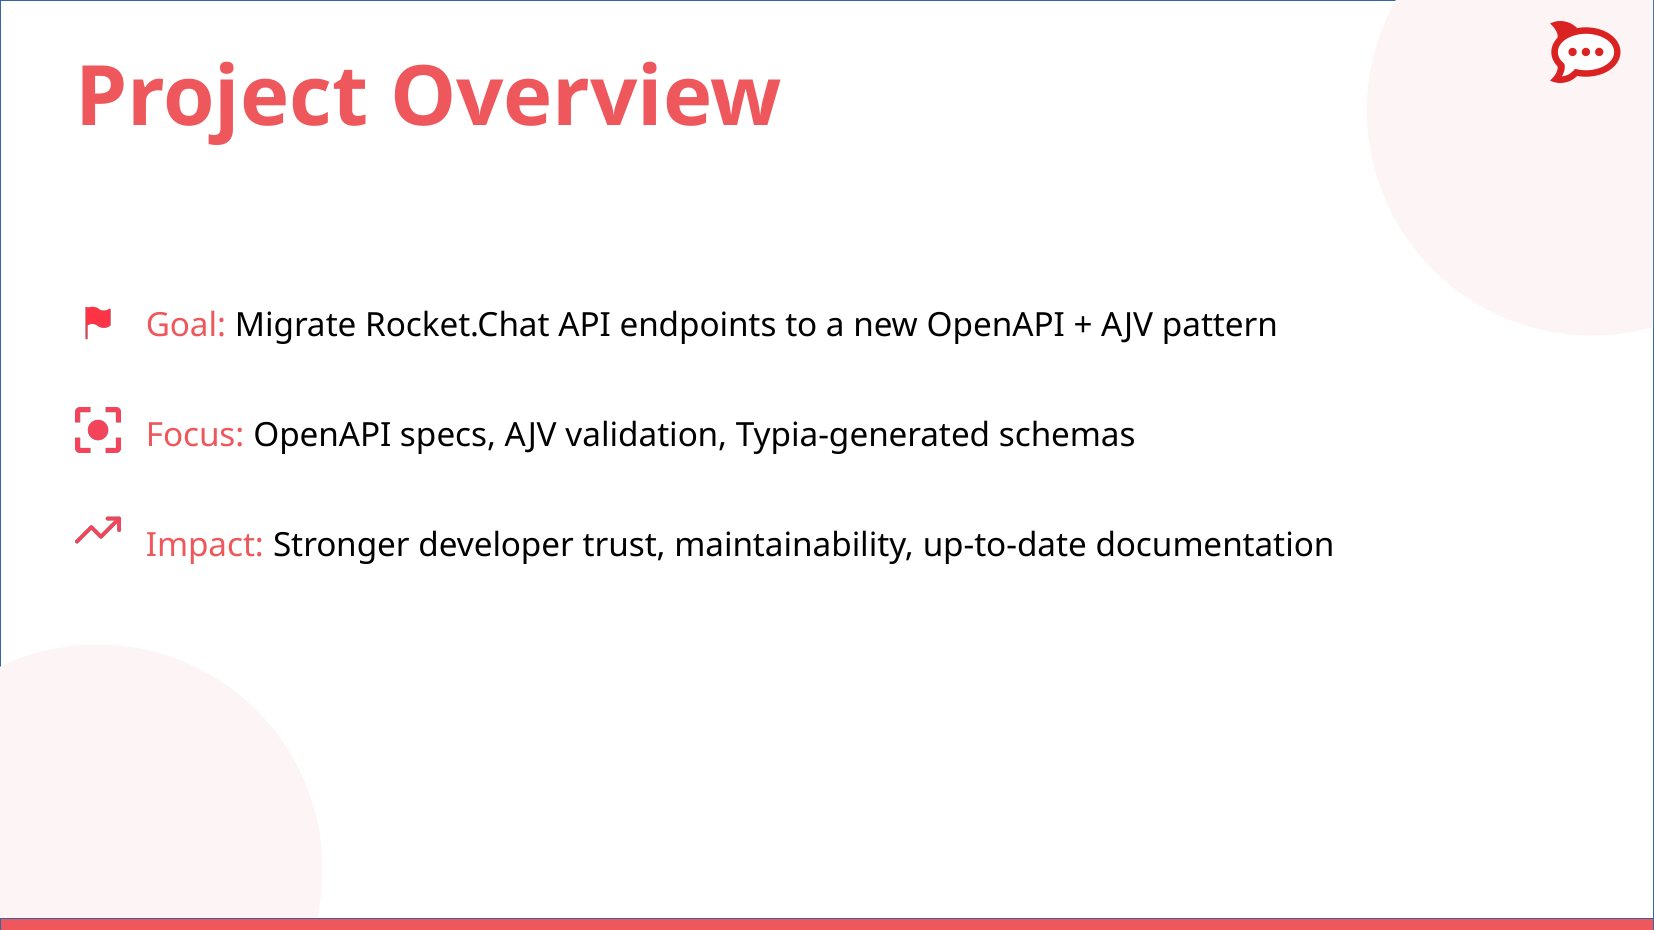

# Project Overview
Goal: Migrate Rocket.Chat API endpoints to a new OpenAPI + AJV pattern
Focus: OpenAPI specs, AJV validation, Typia-generated schemas
Impact: Stronger developer trust, maintainability, up-to-date documentation